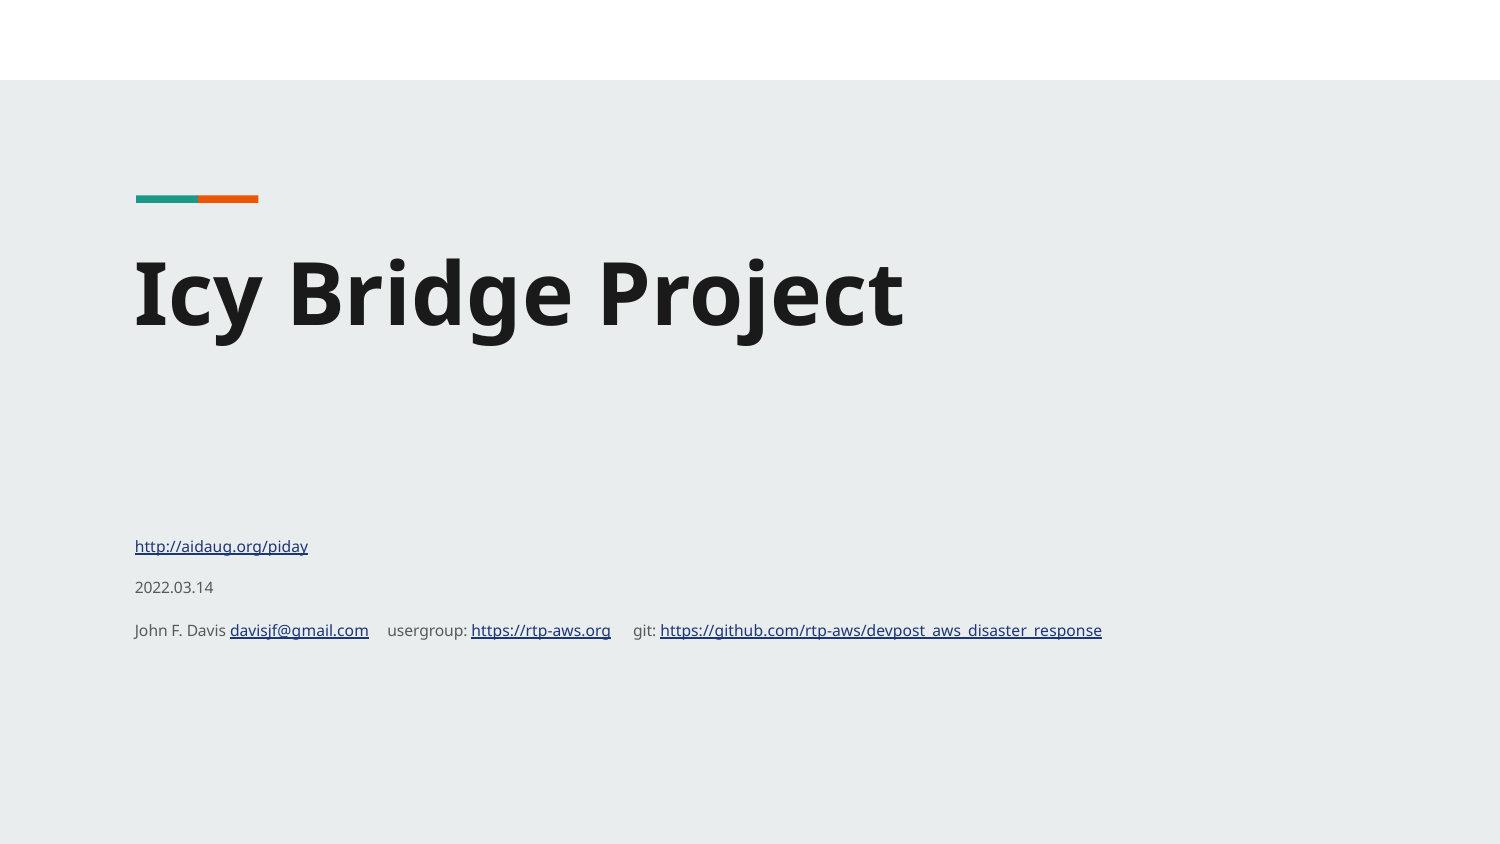

# Icy Bridge Project
http://aidaug.org/piday
2022.03.14
John F. Davis davisjf@gmail.com usergroup: https://rtp-aws.org git: https://github.com/rtp-aws/devpost_aws_disaster_response